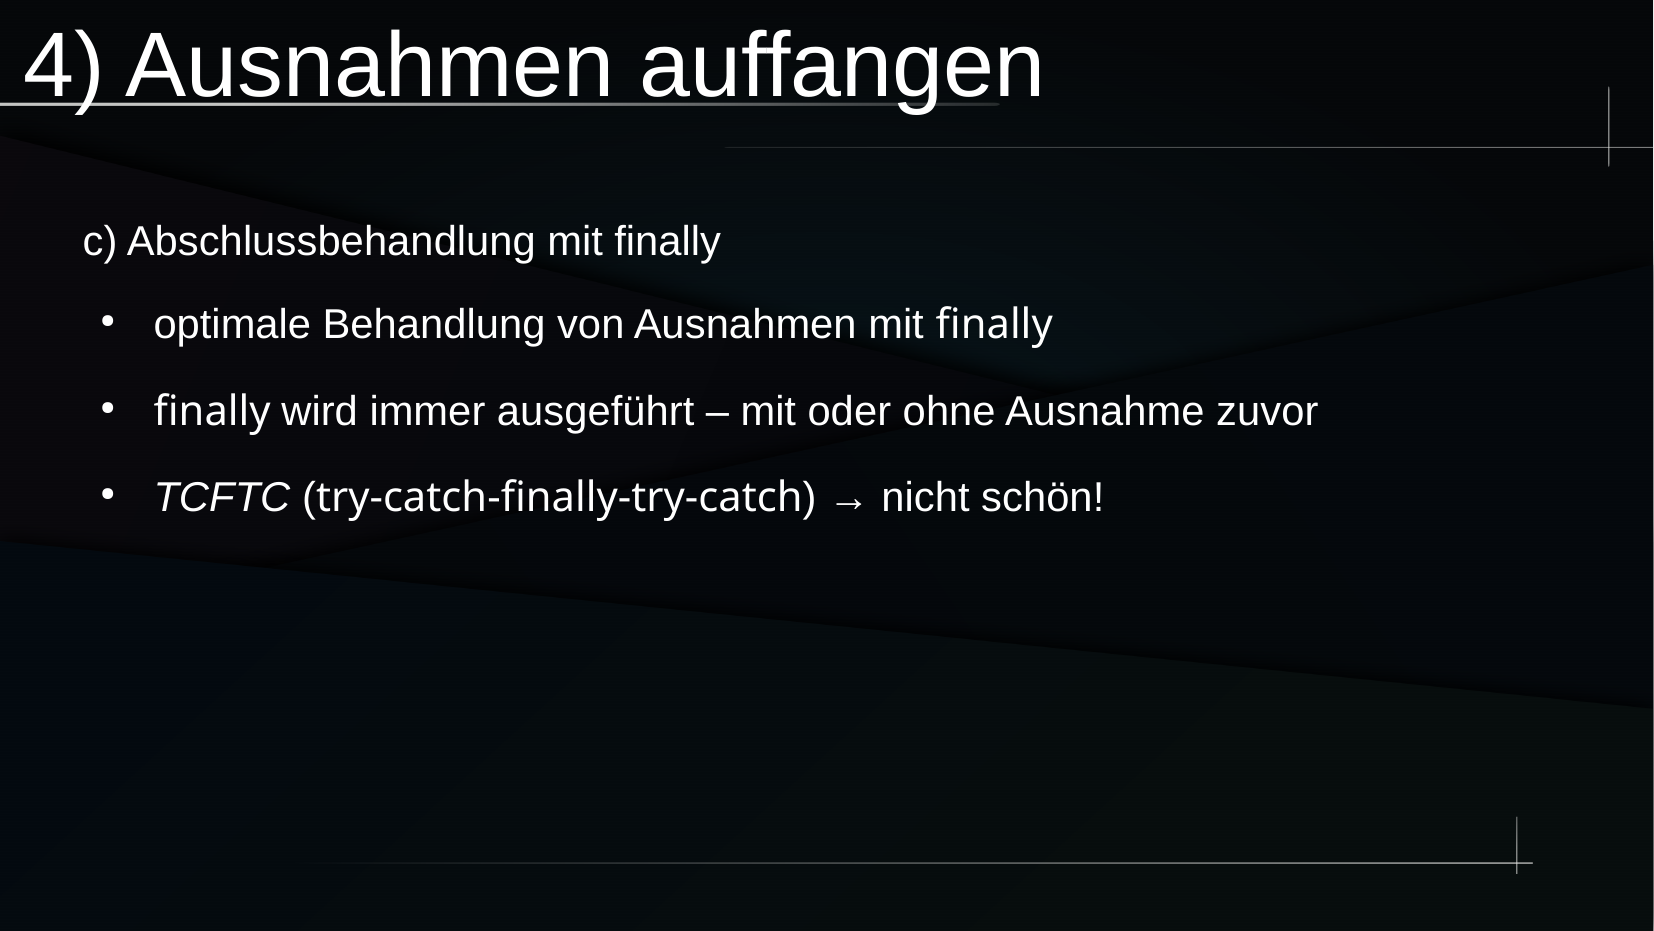

4) Ausnahmen auffangen
# c) Abschlussbehandlung mit finally
optimale Behandlung von Ausnahmen mit finally
finally wird immer ausgeführt – mit oder ohne Ausnahme zuvor
TCFTC (try-catch-finally-try-catch) → nicht schön!